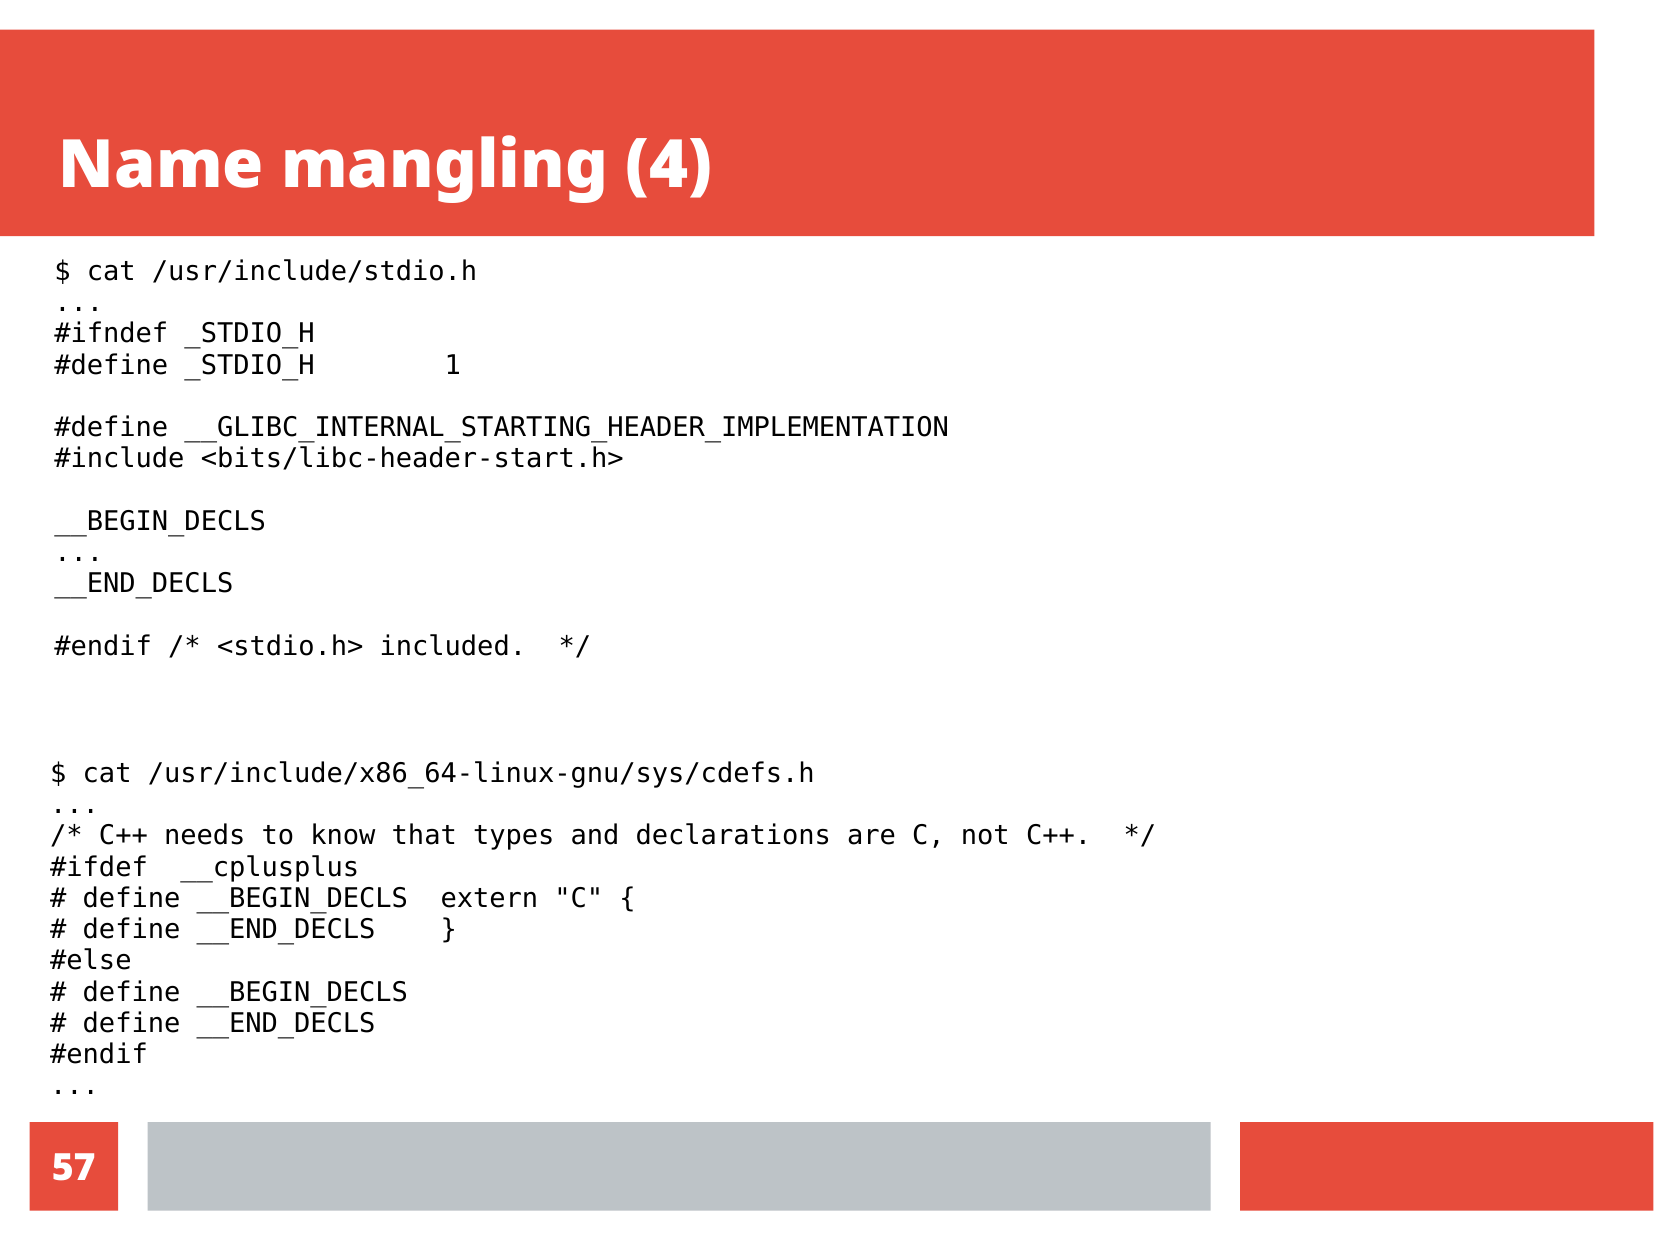

# Name mangling (4)
$ cat /usr/include/stdio.h
...
#ifndef _STDIO_H
#define _STDIO_H 1
#define __GLIBC_INTERNAL_STARTING_HEADER_IMPLEMENTATION
#include <bits/libc-header-start.h>
__BEGIN_DECLS
...
__END_DECLS
#endif /* <stdio.h> included. */
$ cat /usr/include/x86_64-linux-gnu/sys/cdefs.h
...
/* C++ needs to know that types and declarations are C, not C++. */
#ifdef __cplusplus
# define __BEGIN_DECLS extern "C" {
# define __END_DECLS }
#else
# define __BEGIN_DECLS
# define __END_DECLS
#endif
...
57